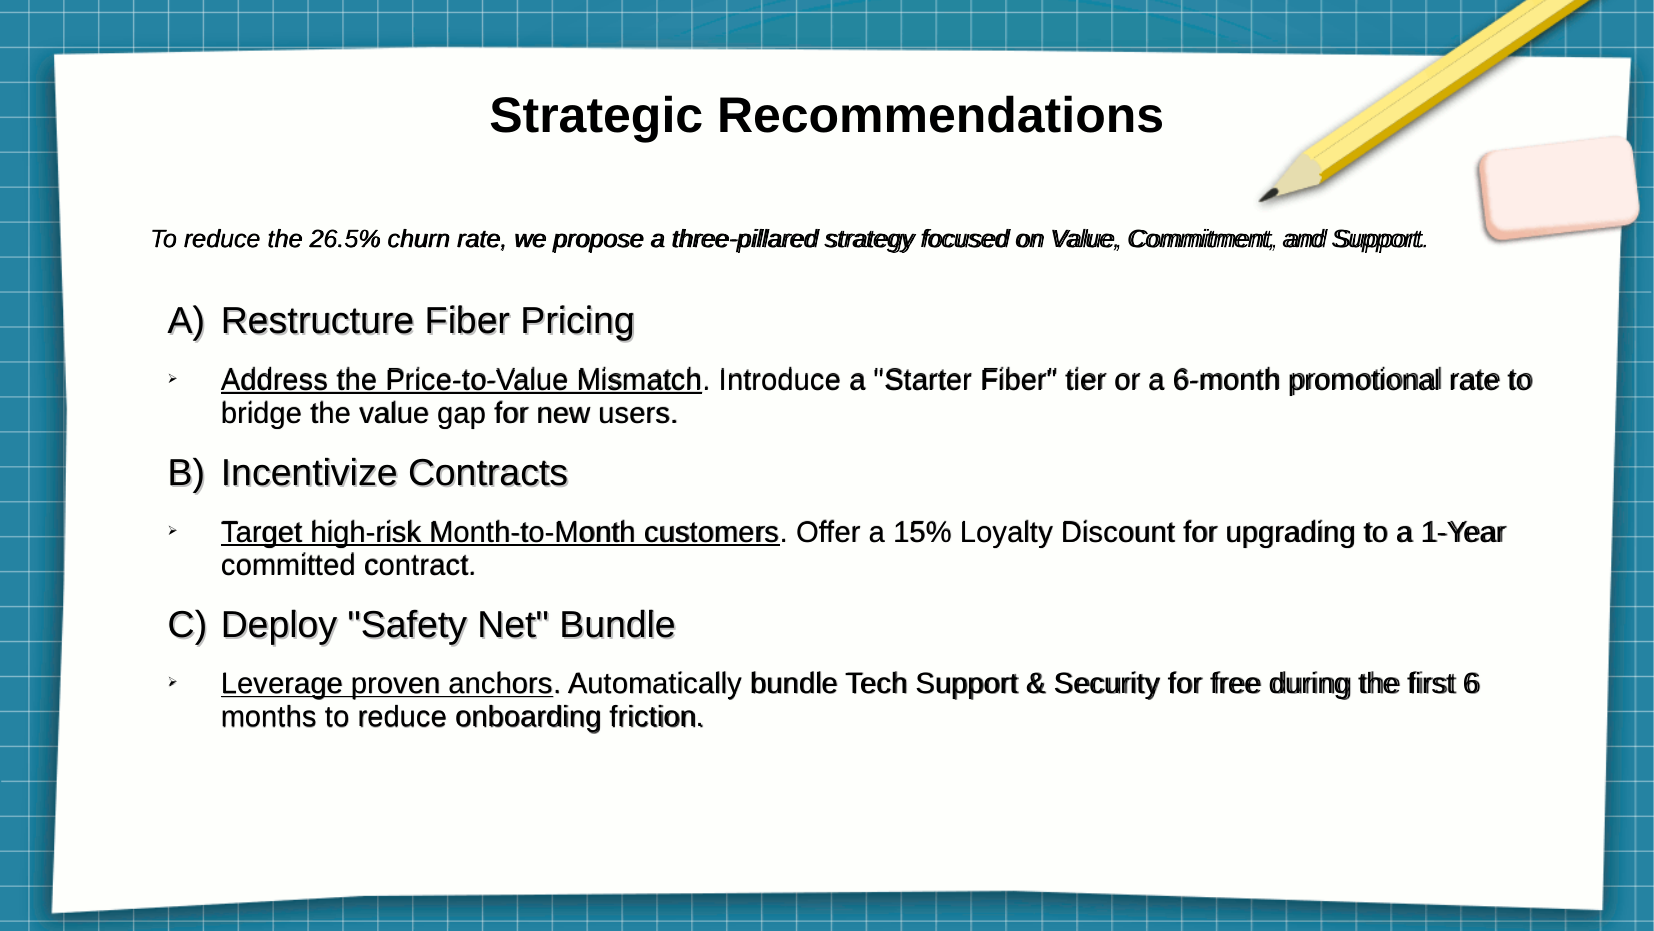

# Strategic Recommendations
To reduce the 26.5% churn rate, we propose a three-pillared strategy focused on Value, Commitment, and Support.
Restructure Fiber Pricing
Address the Price-to-Value Mismatch. Introduce a "Starter Fiber" tier or a 6-month promotional rate to bridge the value gap for new users.
Incentivize Contracts
Target high-risk Month-to-Month customers. Offer a 15% Loyalty Discount for upgrading to a 1-Year committed contract.
Deploy "Safety Net" Bundle
Leverage proven anchors. Automatically bundle Tech Support & Security for free during the first 6 months to reduce onboarding friction.